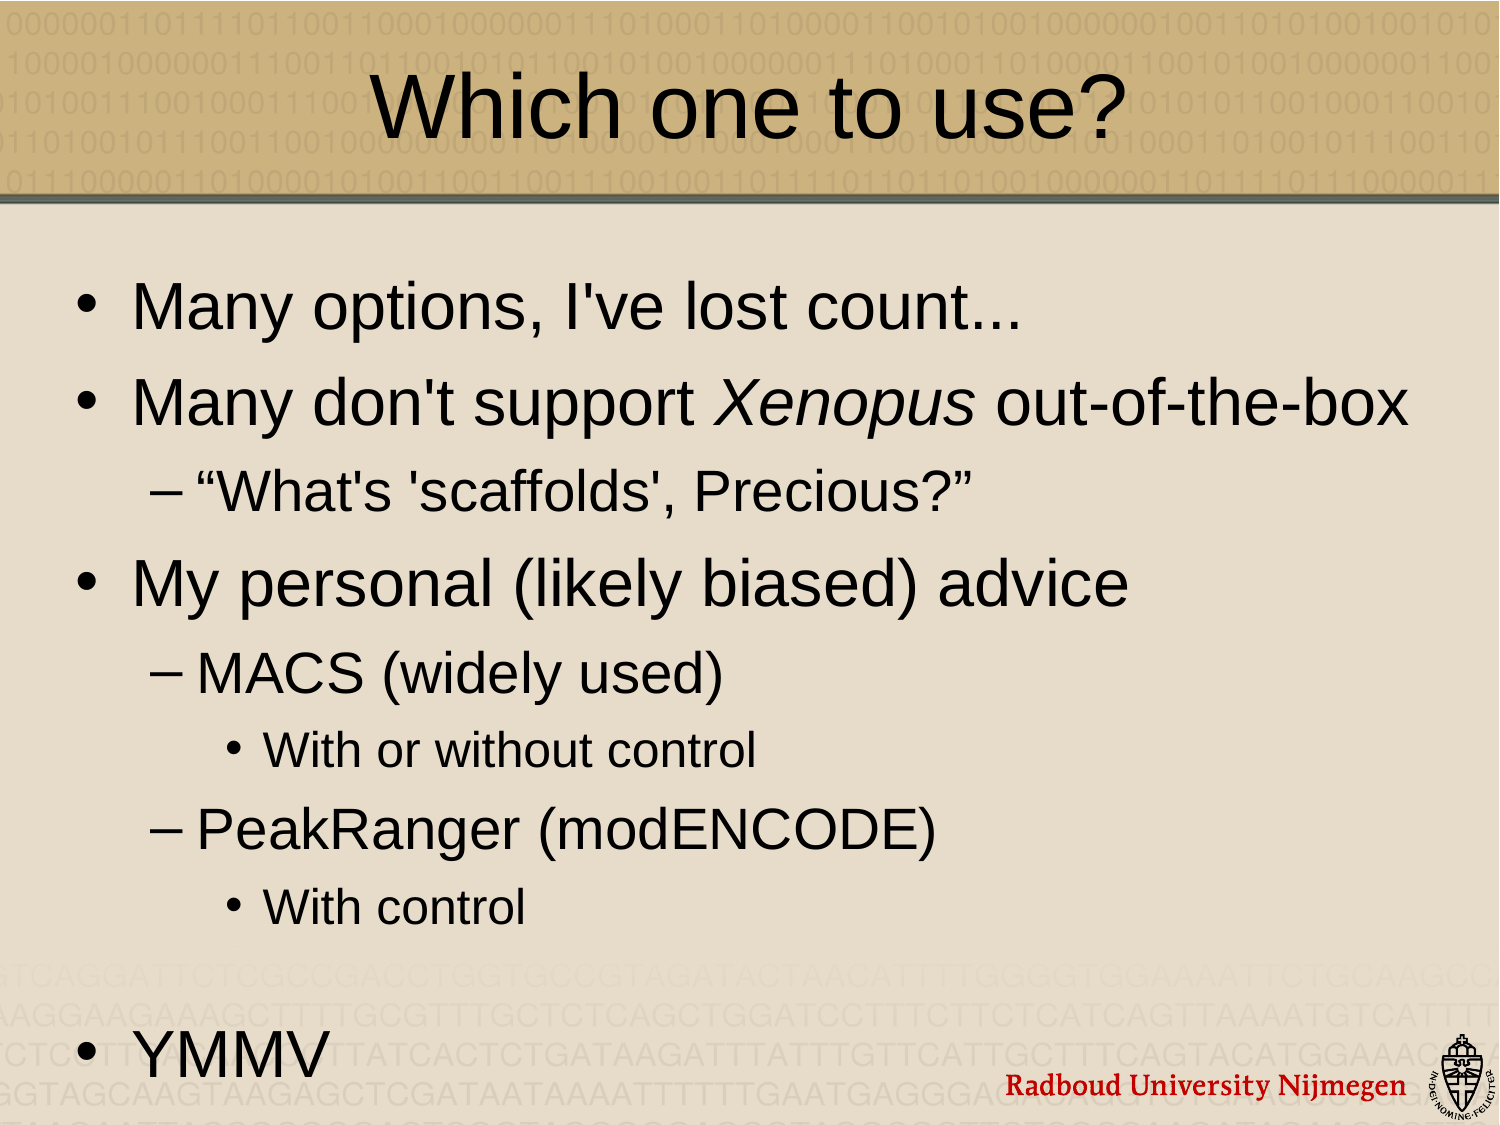

# Which one to use?
Many options, I've lost count...
Many don't support Xenopus out-of-the-box
“What's 'scaffolds', Precious?”
My personal (likely biased) advice
MACS (widely used)
With or without control
PeakRanger (modENCODE)
With control
YMMV